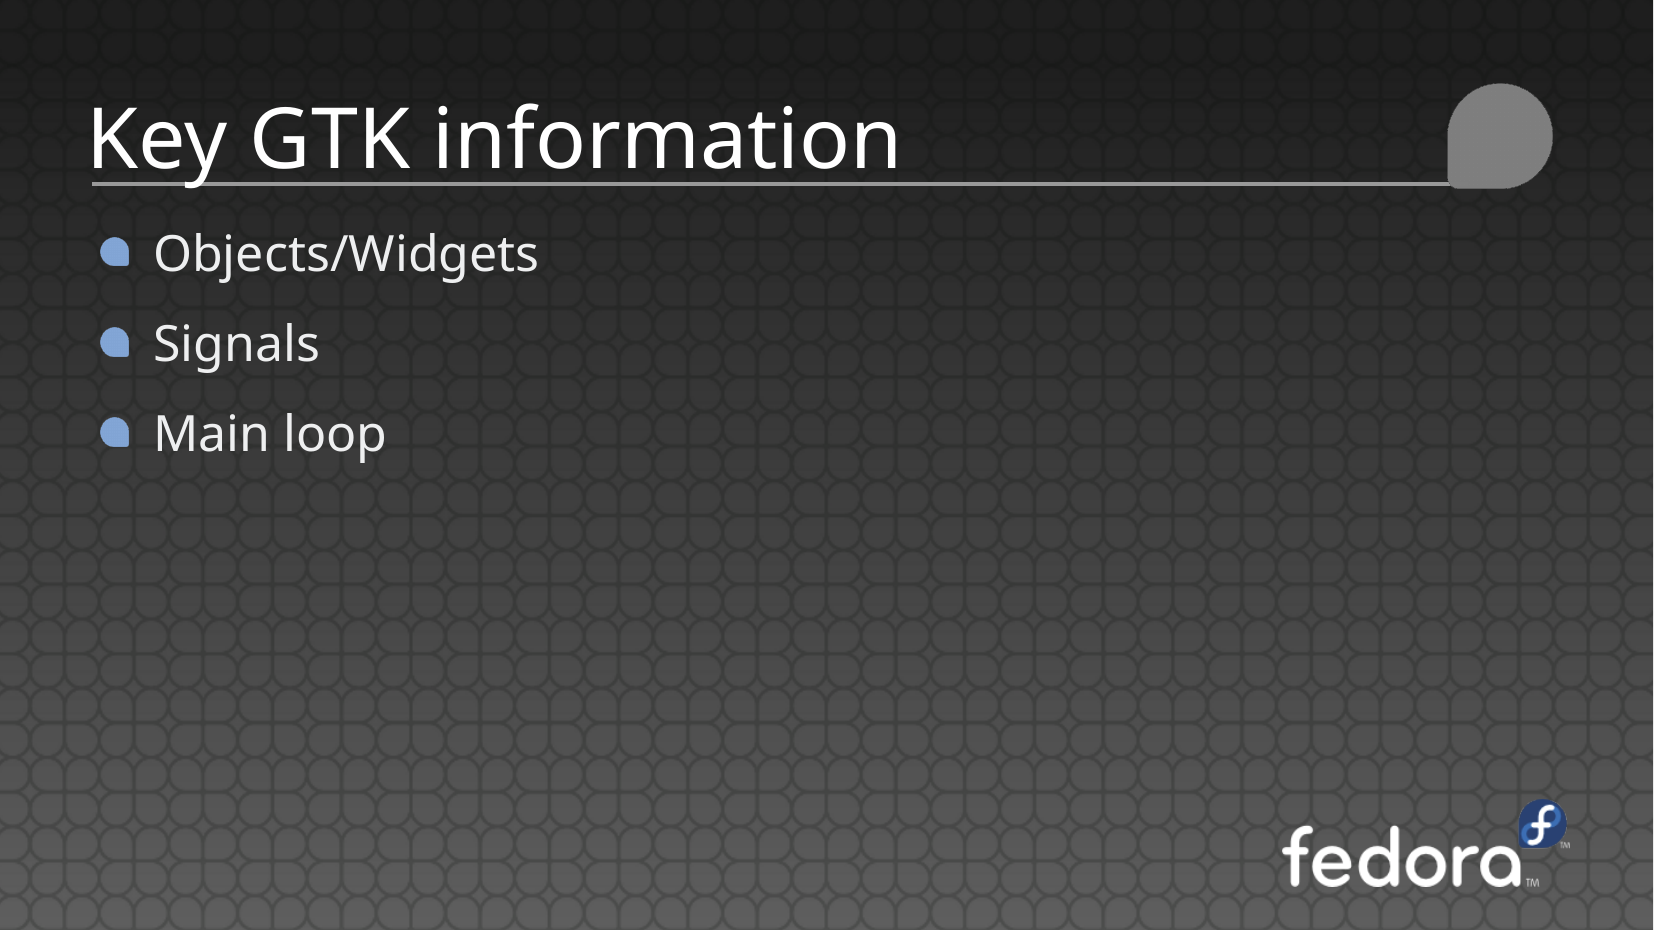

# Key GTK information
Objects/Widgets
Signals
Main loop